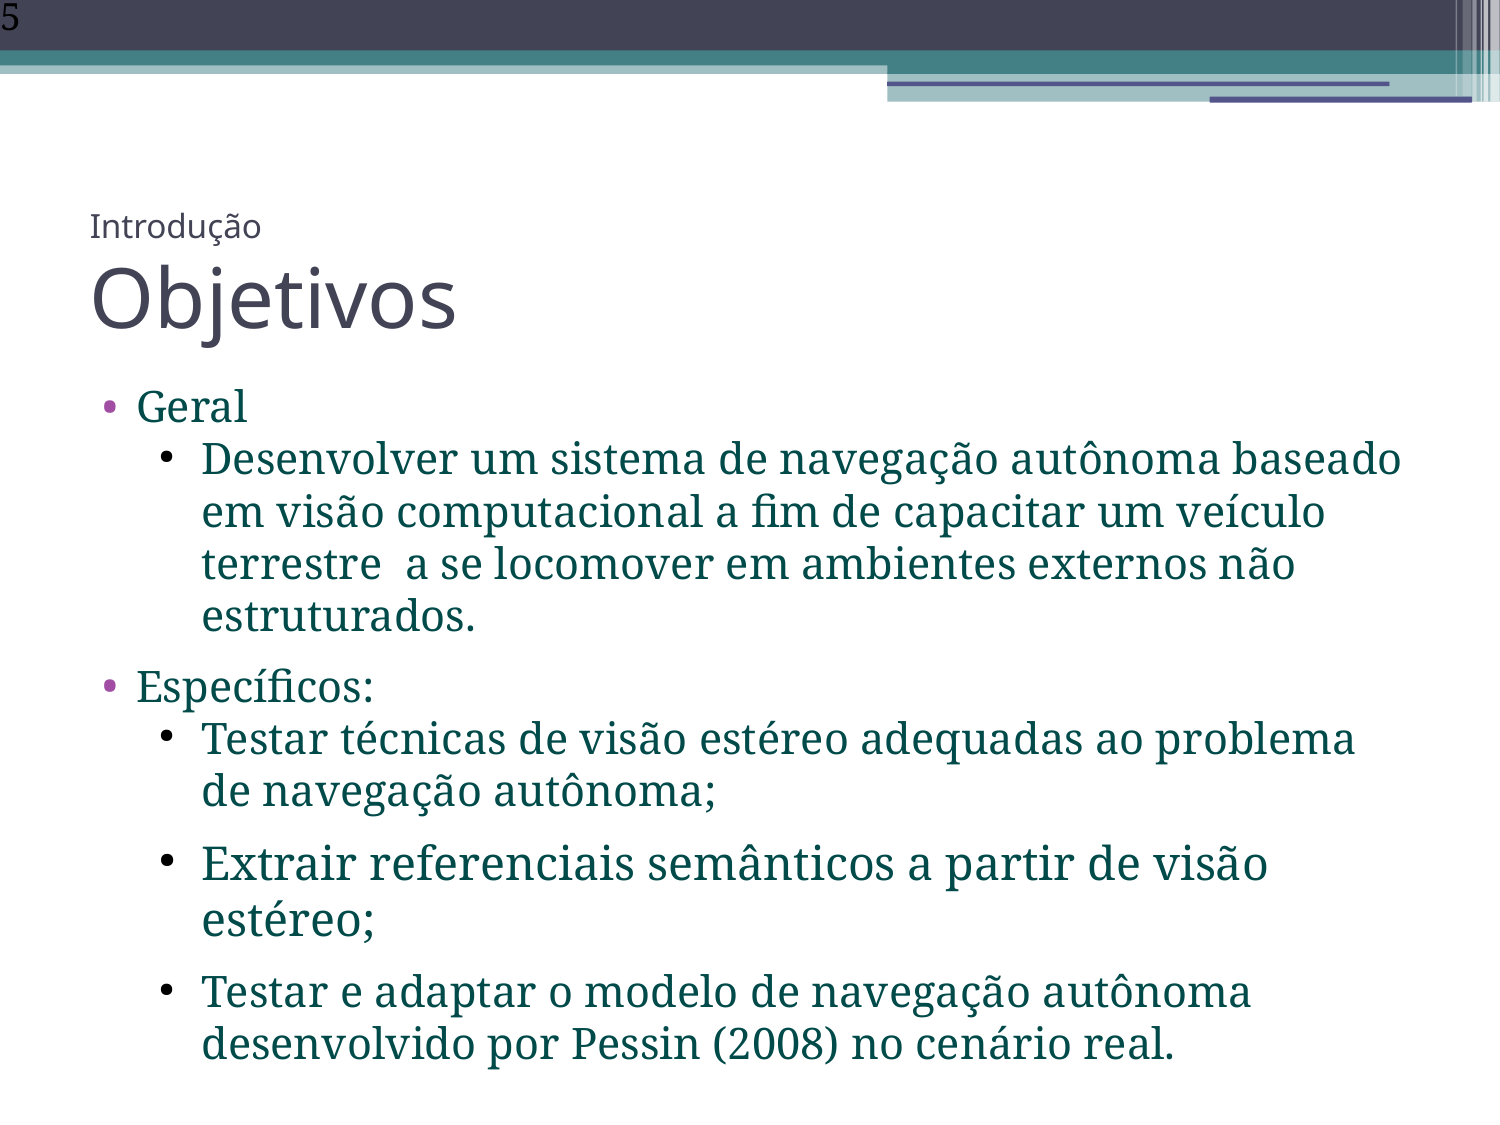

# Introdução Objetivos
Geral
Desenvolver um sistema de navegação autônoma baseado em visão computacional a fim de capacitar um veículo terrestre a se locomover em ambientes externos não estruturados.
Específicos:
Testar técnicas de visão estéreo adequadas ao problema de navegação autônoma;
Extrair referenciais semânticos a partir de visão estéreo;
Testar e adaptar o modelo de navegação autônoma desenvolvido por Pessin (2008) no cenário real.